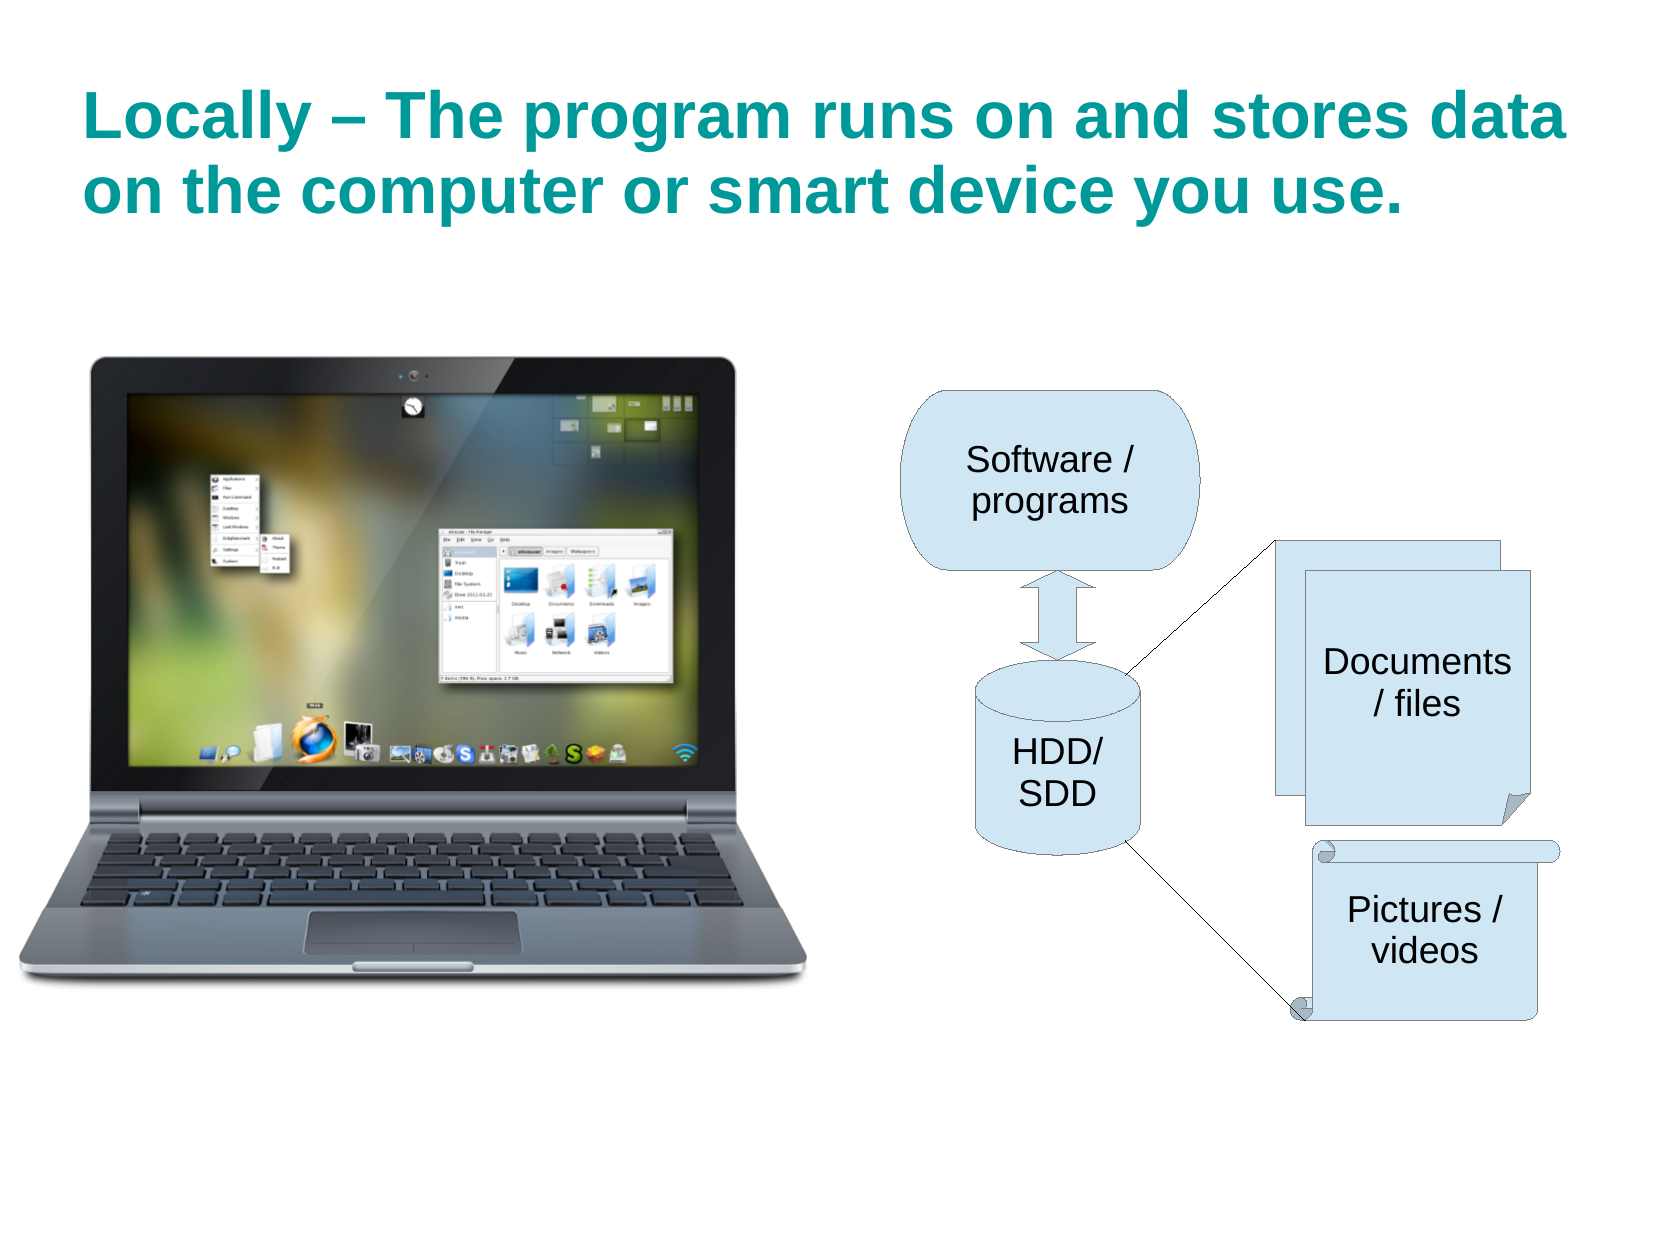

# Locally – The program runs on and stores data on the computer or smart device you use.
Software / programs
Documents / files
HDD/
SDD
Pictures / videos